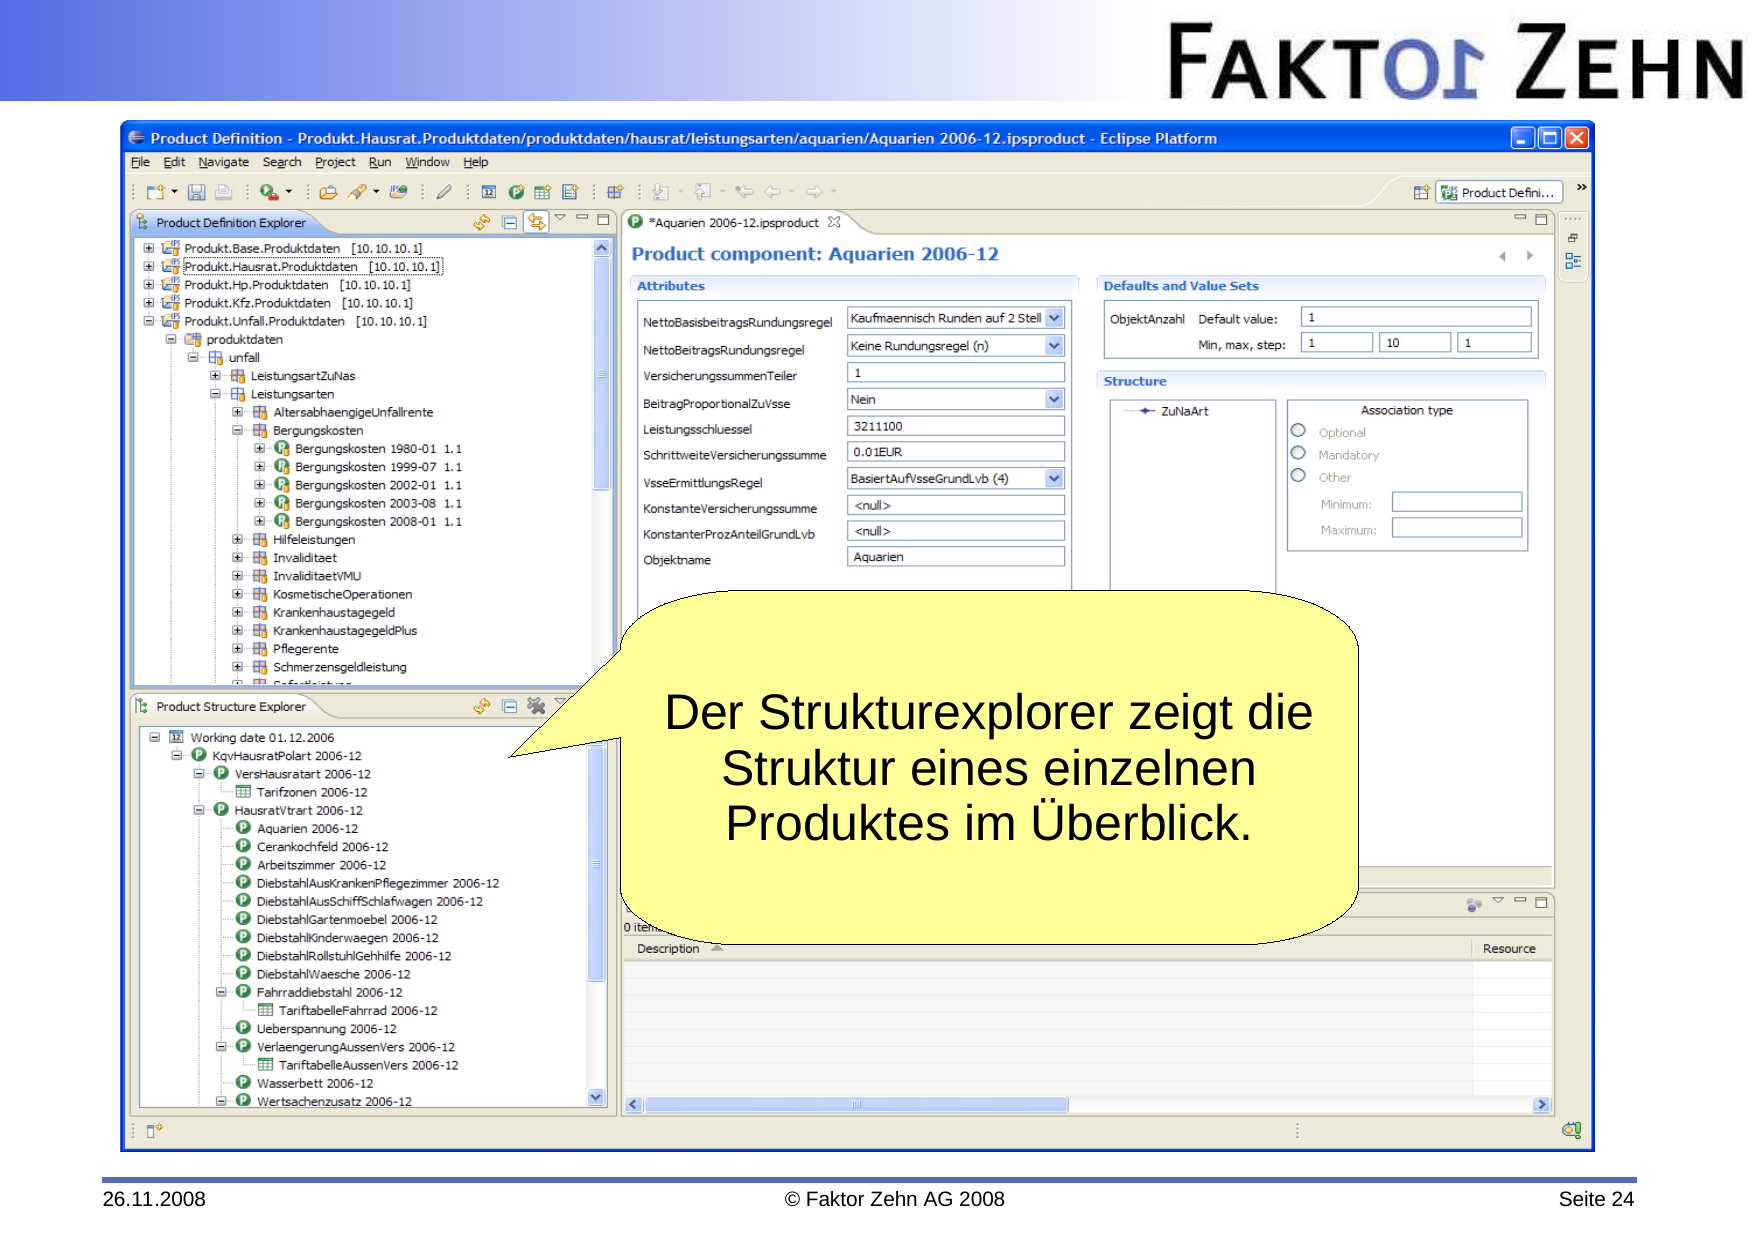

Der Strukturexplorer zeigt die Struktur eines einzelnen Produktes im Überblick.